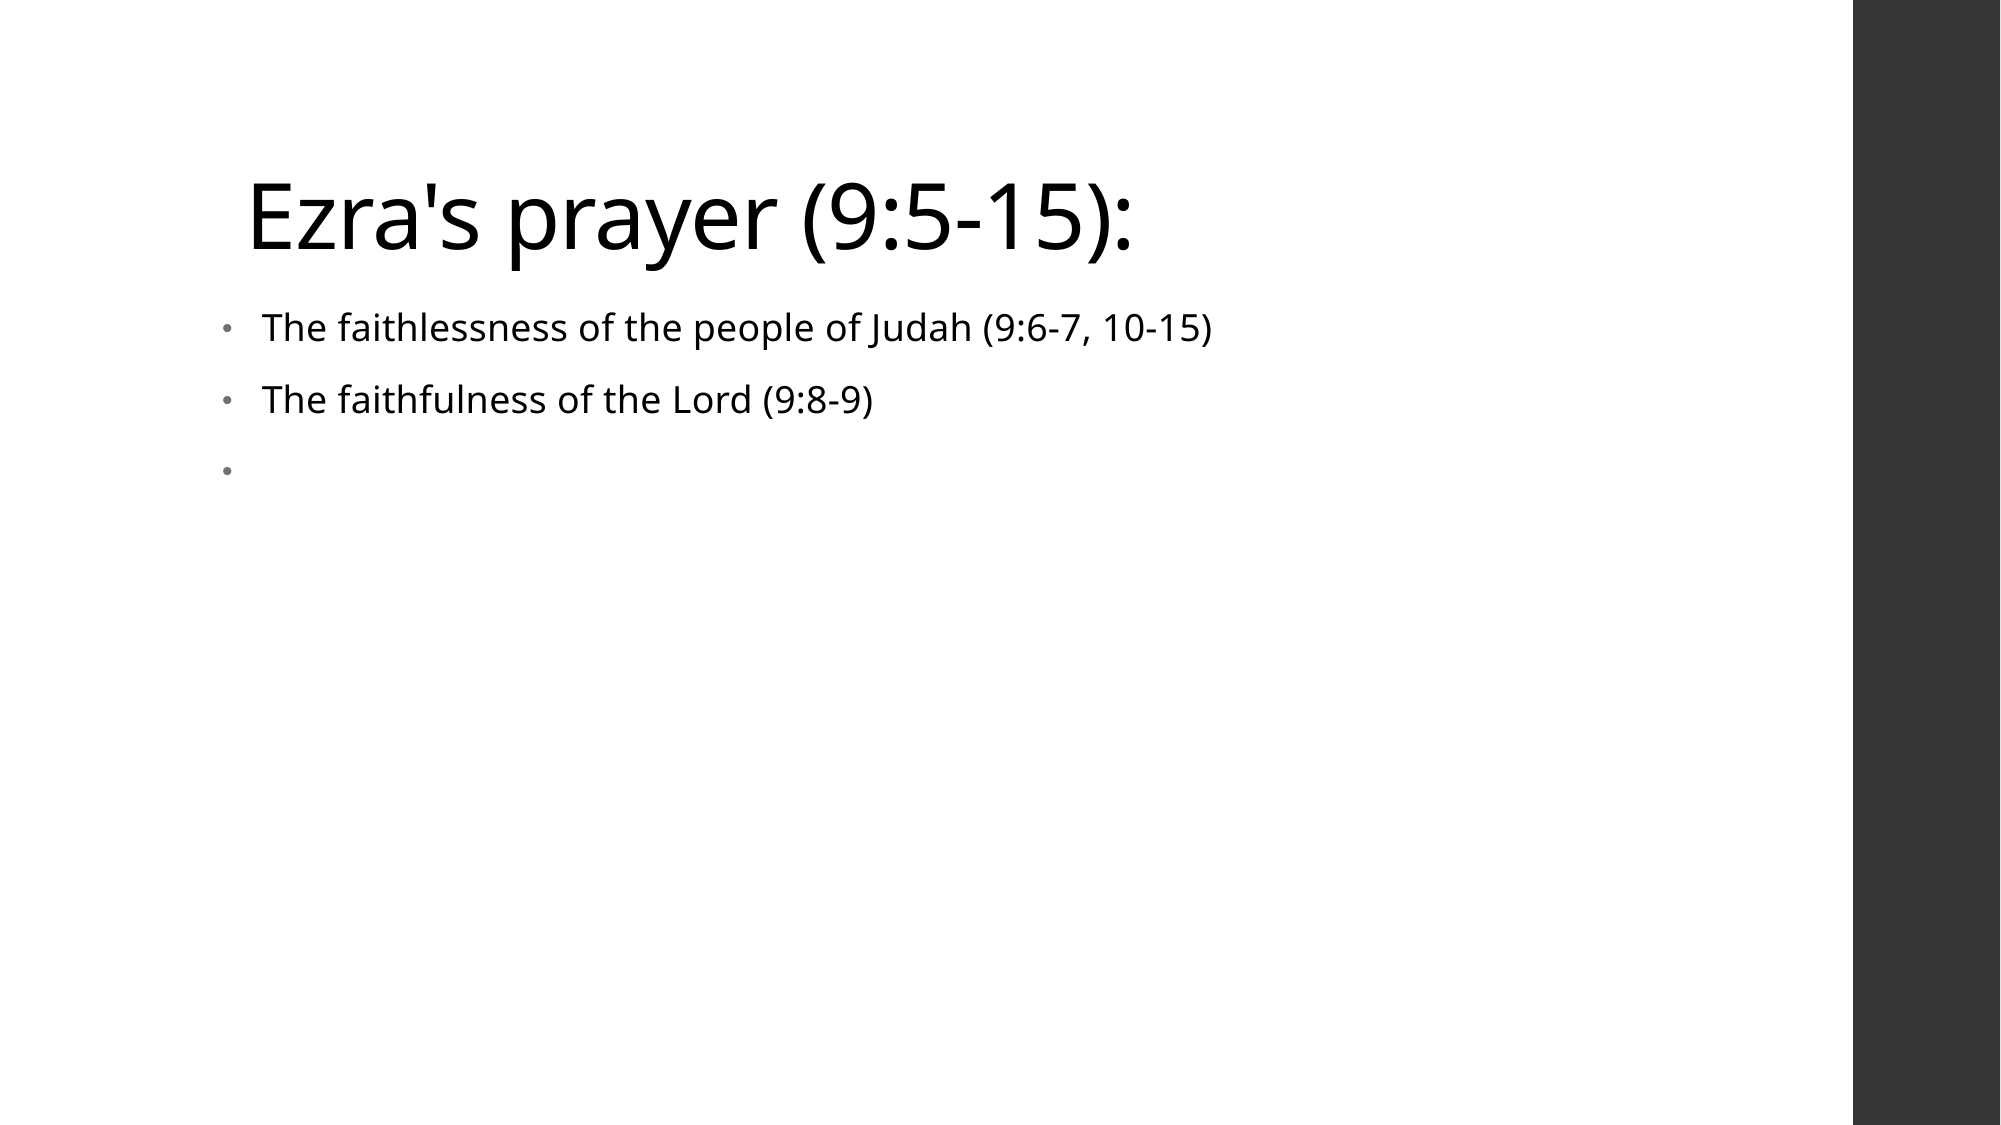

# Ezra's prayer (9:5-15):
 The faithlessness of the people of Judah (9:6-7, 10-15)
 The faithfulness of the Lord (9:8-9)